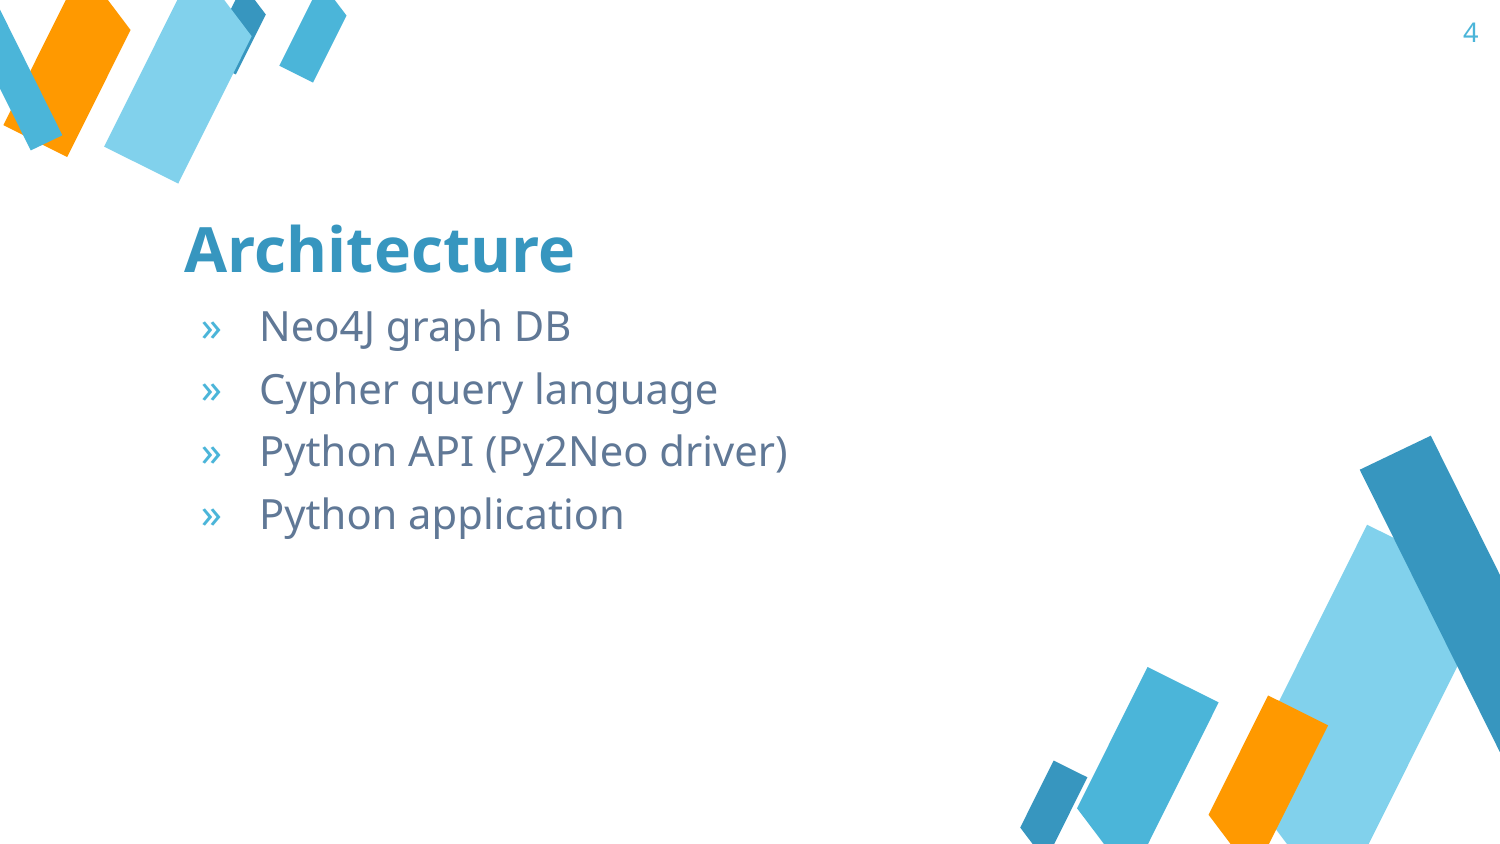

# Architecture
Neo4J graph DB
Cypher query language
Python API (Py2Neo driver)
Python application